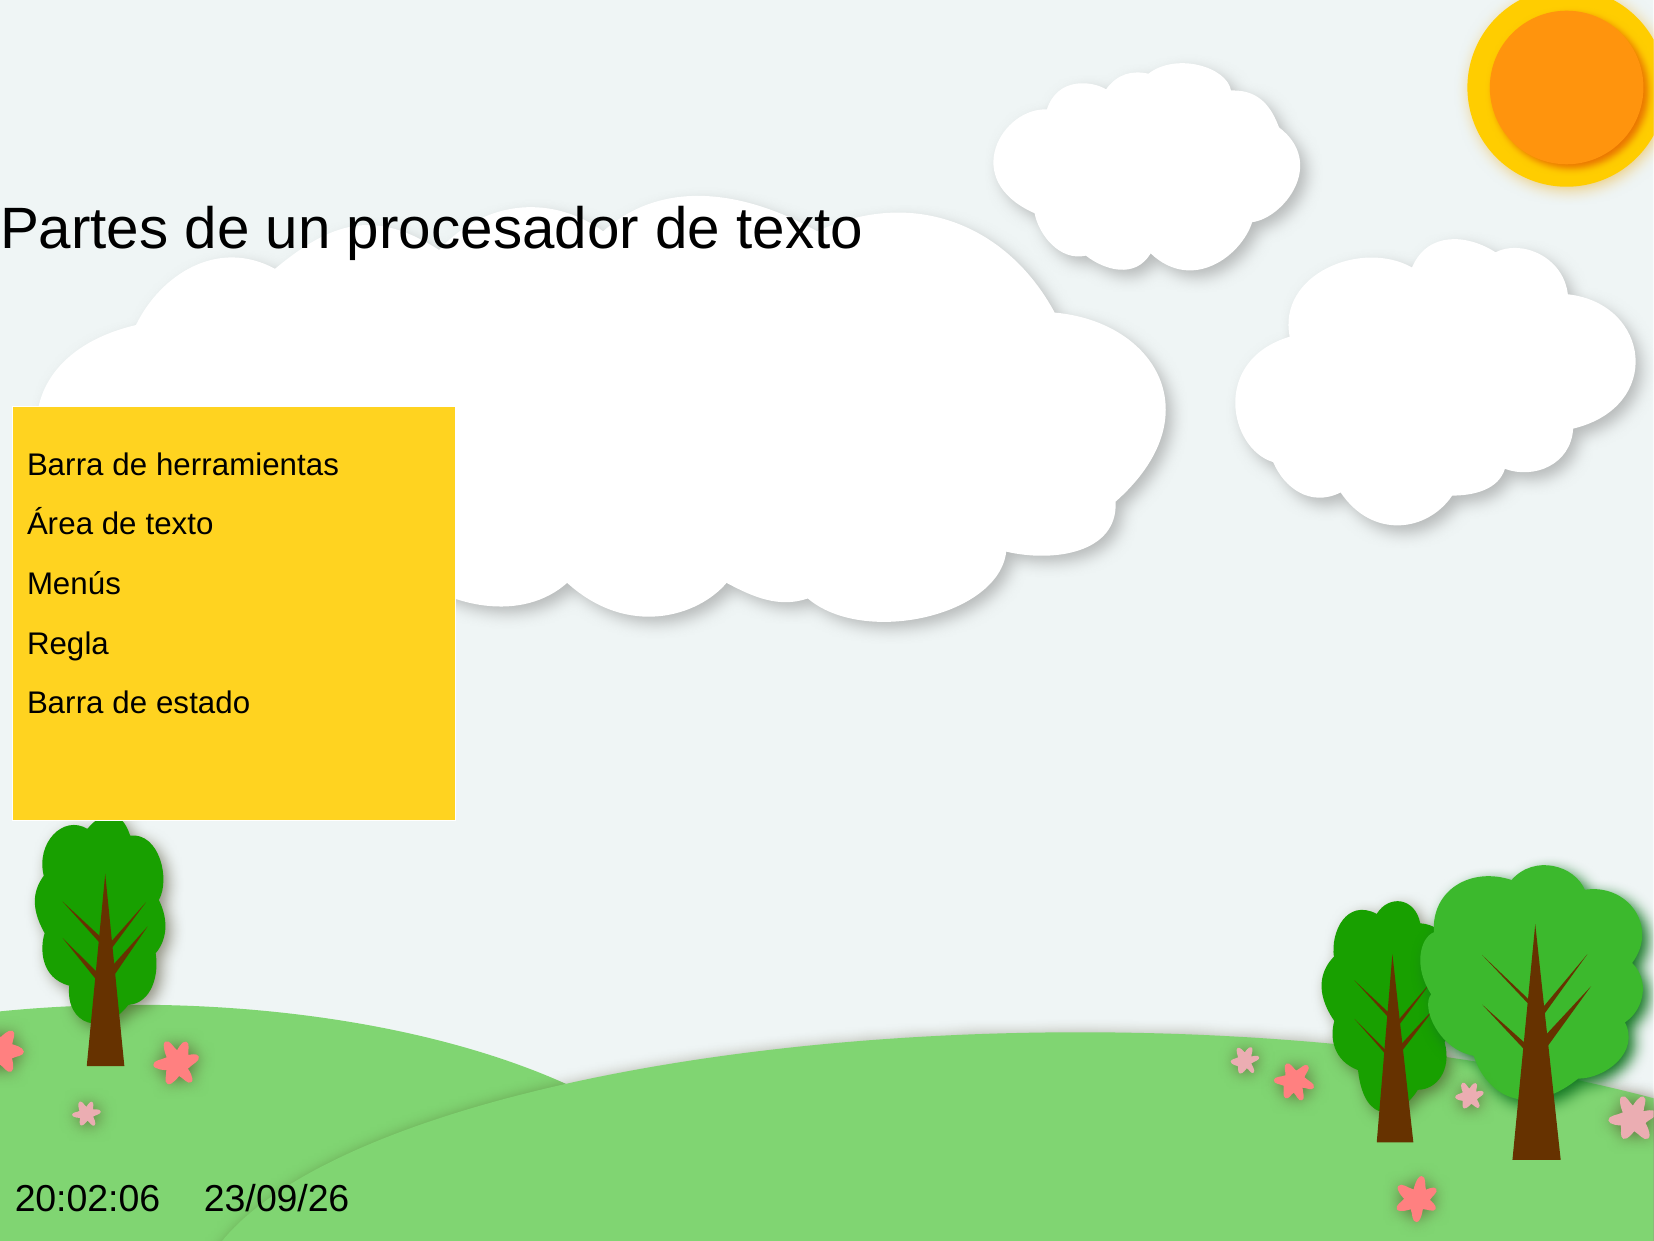

# Partes de un procesador de texto
Barra de herramientas
Área de texto
Menús
Regla
Barra de estado